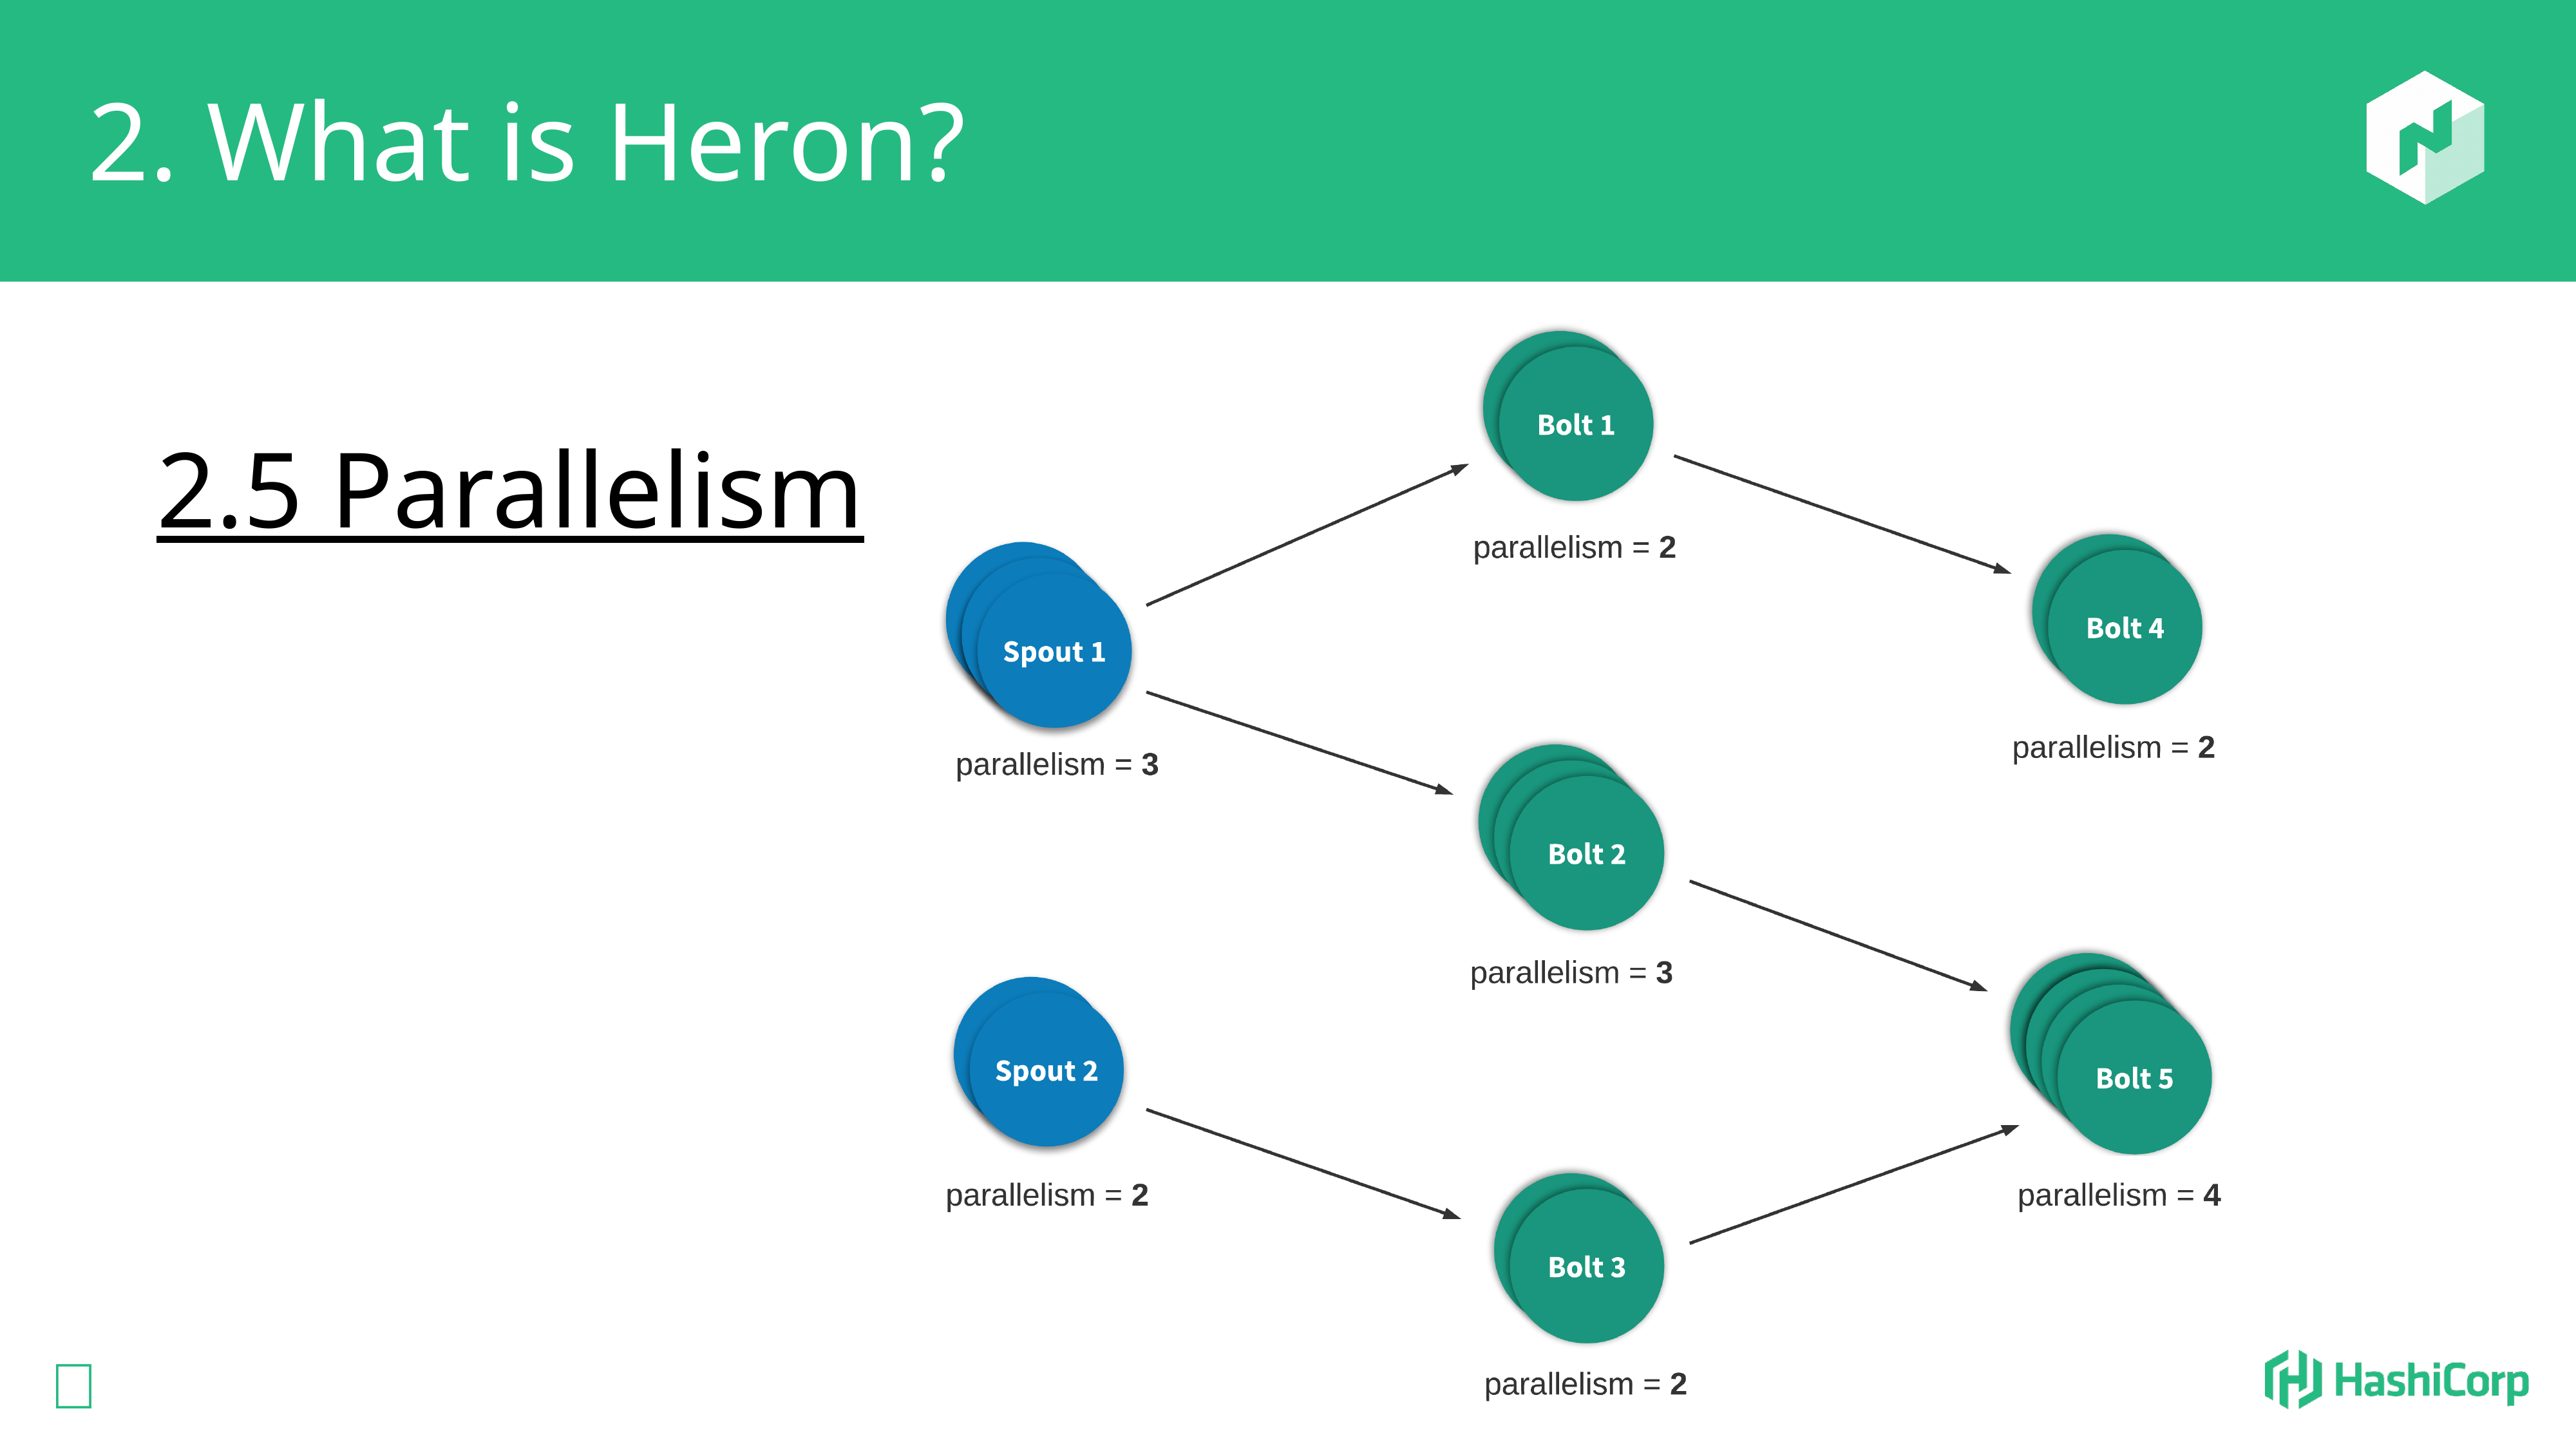

# 2. What is Heron?
2.5 Parallelism